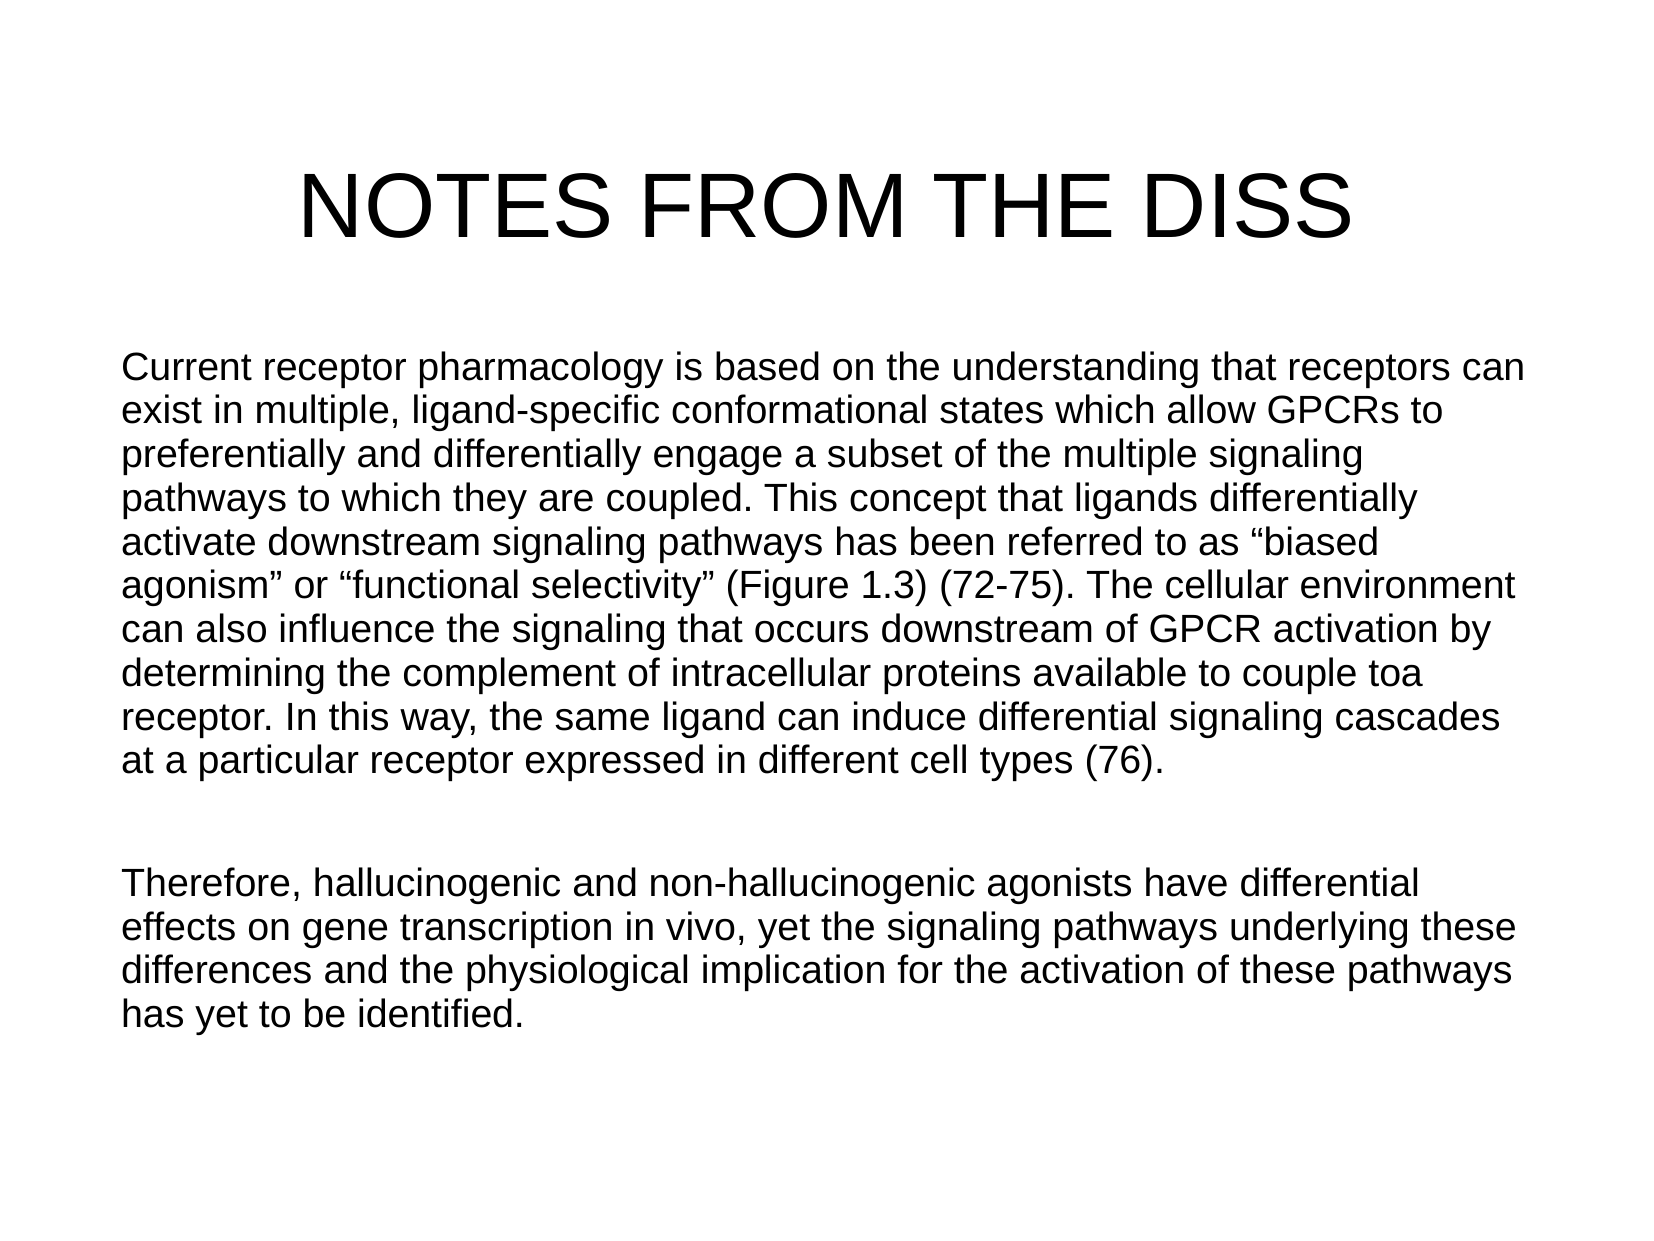

# NOTES FROM THE DISS
Current receptor pharmacology is based on the understanding that receptors can exist in multiple, ligand-specific conformational states which allow GPCRs to preferentially and differentially engage a subset of the multiple signaling pathways to which they are coupled. This concept that ligands differentially activate downstream signaling pathways has been referred to as “biased agonism” or “functional selectivity” (Figure 1.3) (72-75). The cellular environment can also influence the signaling that occurs downstream of GPCR activation by determining the complement of intracellular proteins available to couple toa receptor. In this way, the same ligand can induce differential signaling cascades at a particular receptor expressed in different cell types (76).
Therefore, hallucinogenic and non-hallucinogenic agonists have differential effects on gene transcription in vivo, yet the signaling pathways underlying these differences and the physiological implication for the activation of these pathways has yet to be identified.